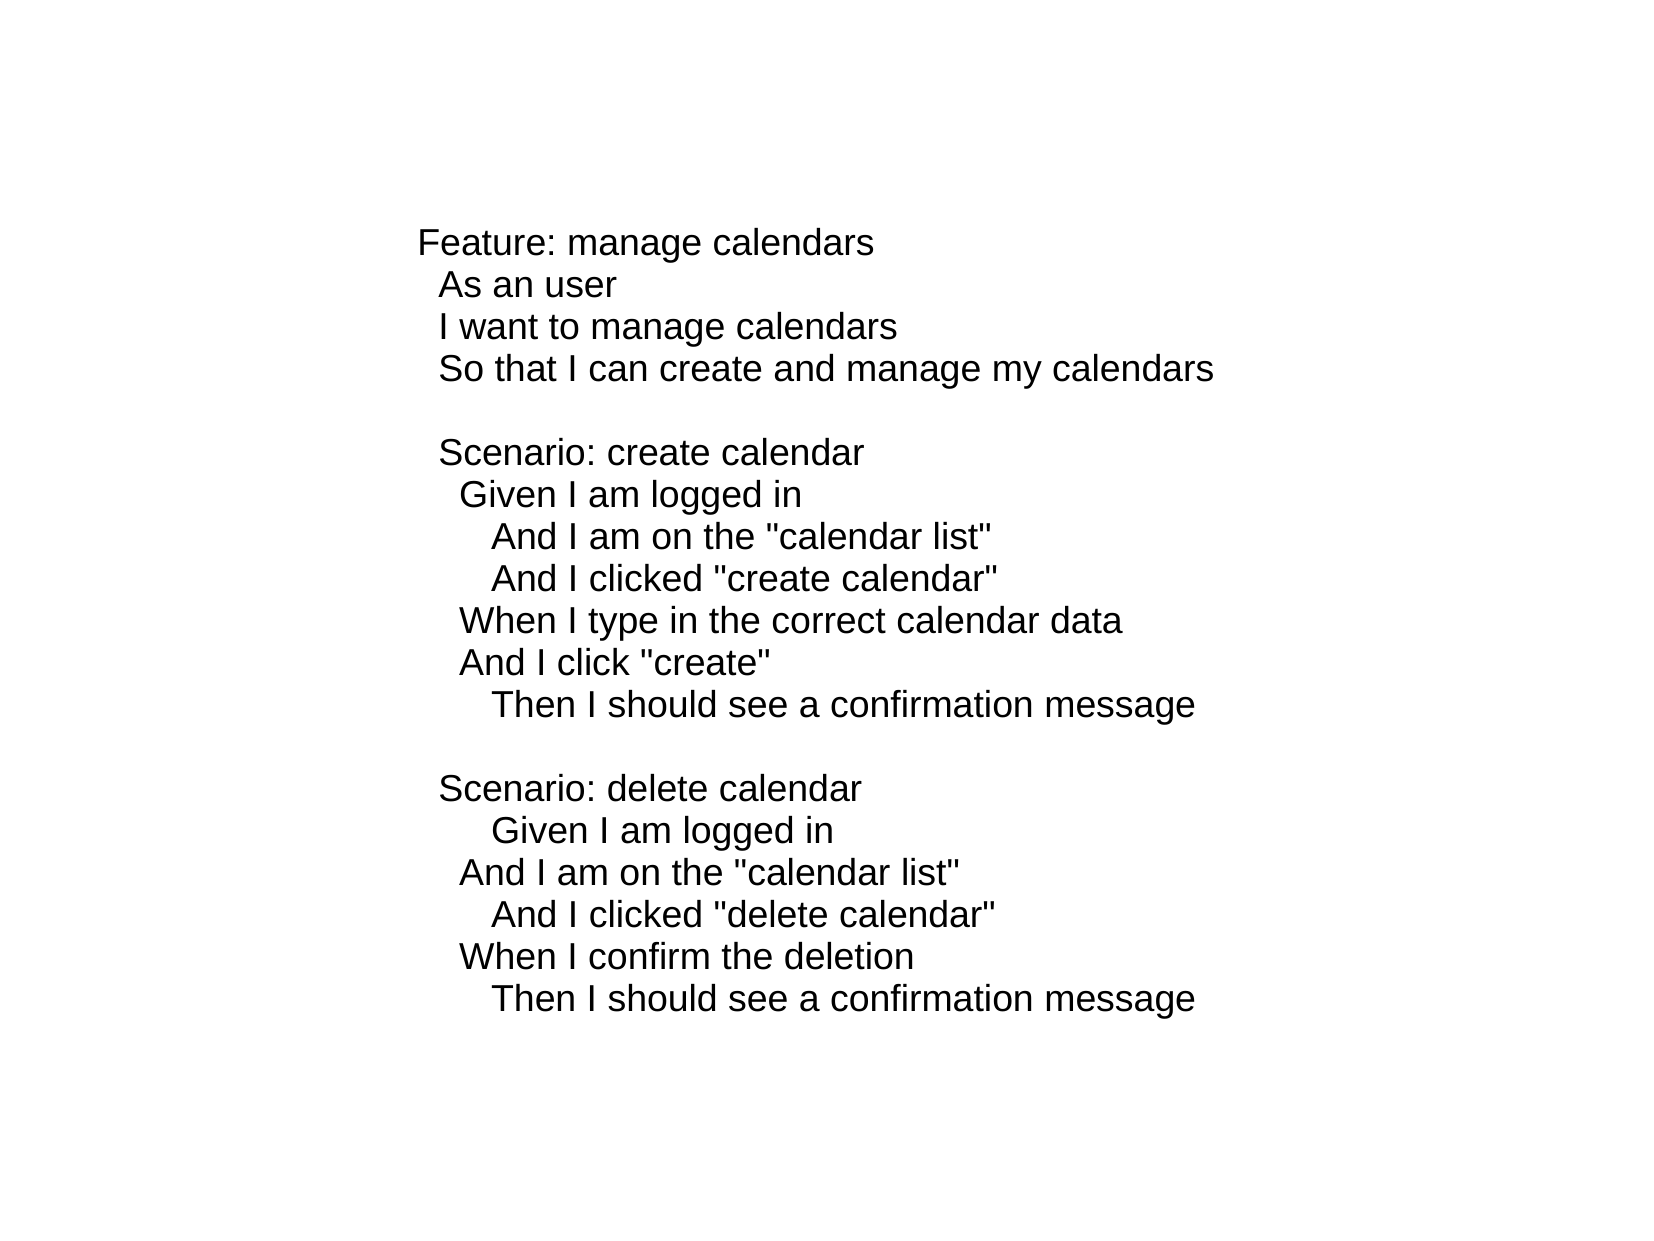

Feature: manage calendars
 As an user
 I want to manage calendars
 So that I can create and manage my calendars
 Scenario: create calendar
 Given I am logged in
	And I am on the "calendar list"
	And I clicked "create calendar"
 When I type in the correct calendar data
 And I click "create"
	Then I should see a confirmation message
 Scenario: delete calendar
	Given I am logged in
 And I am on the "calendar list"
	And I clicked "delete calendar"
 When I confirm the deletion
	Then I should see a confirmation message